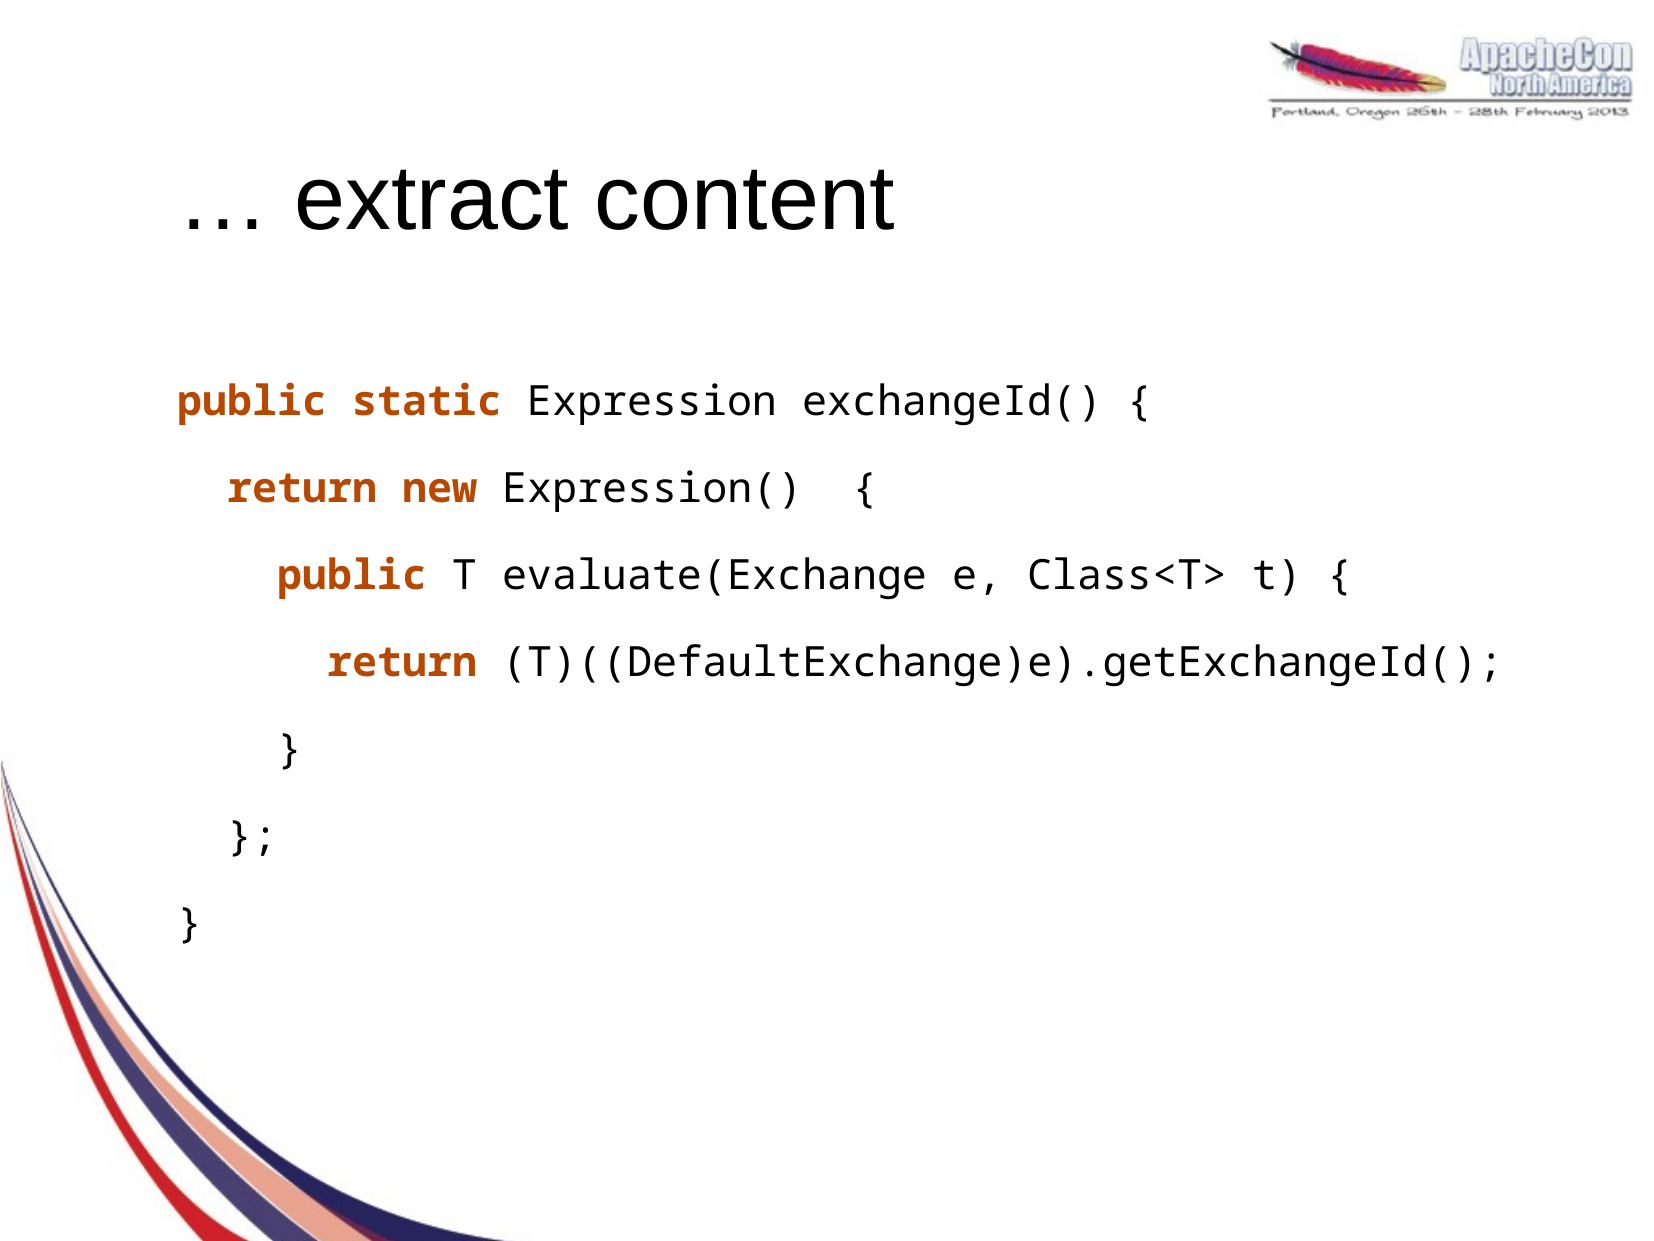

# … extract content
public static Expression exchangeId() {
 return new Expression() {
 public T evaluate(Exchange e, Class<T> t) {
 return (T)((DefaultExchange)e).getExchangeId();
 }
 };
}